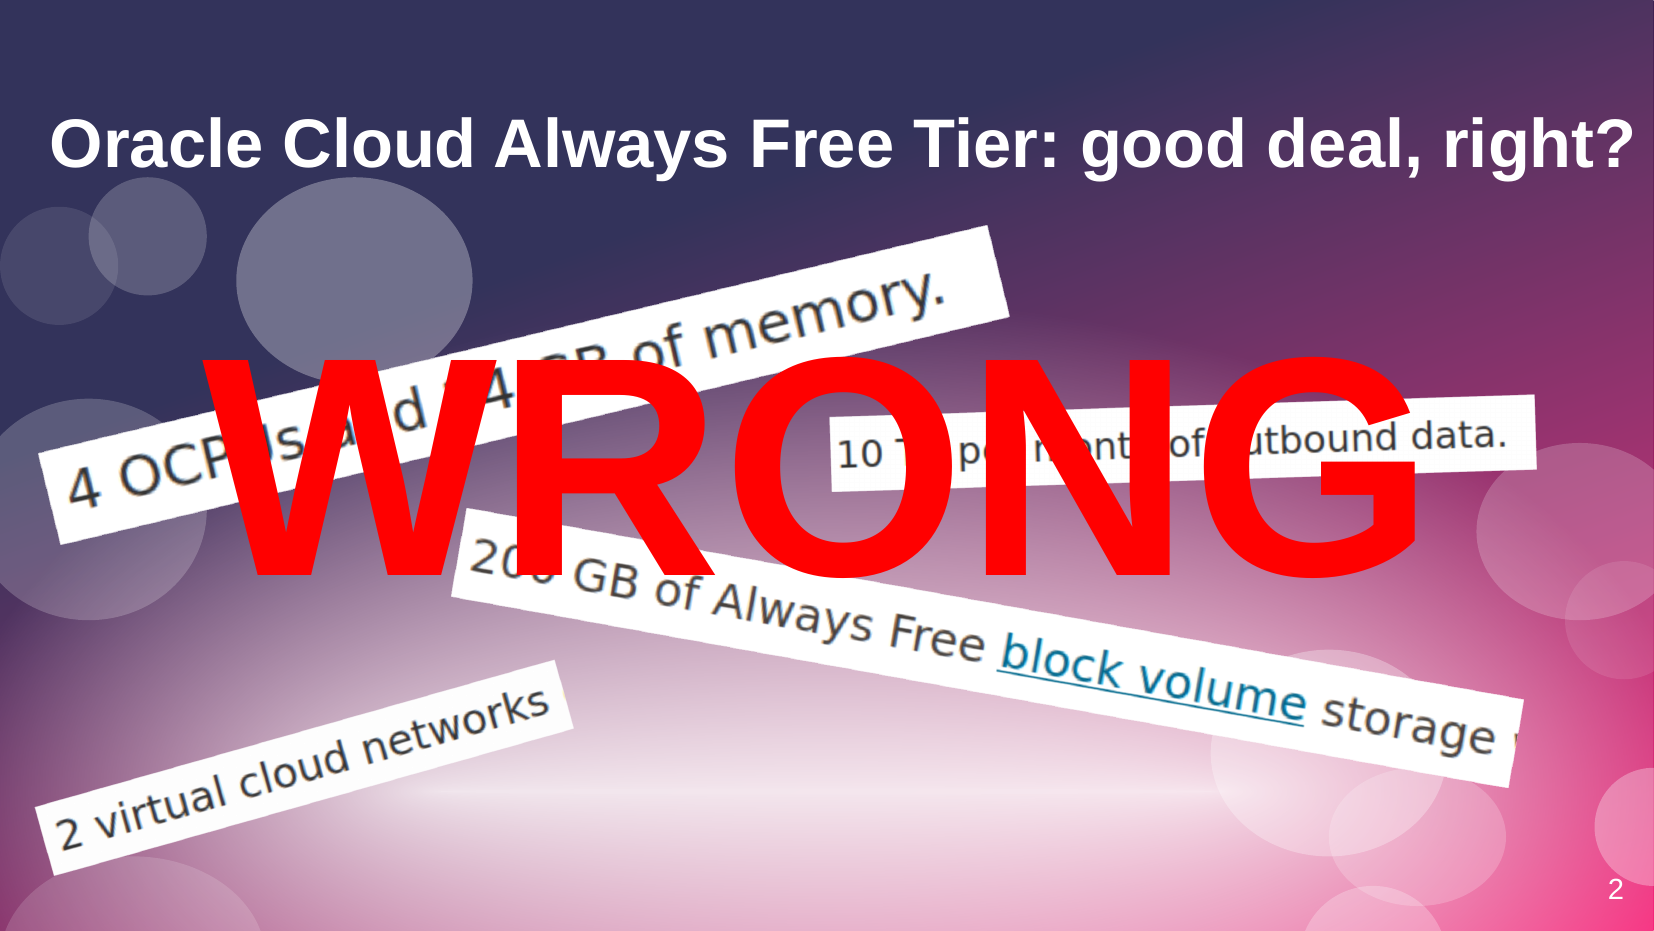

# Oracle Cloud Always Free Tier: good deal, right?
WRONG